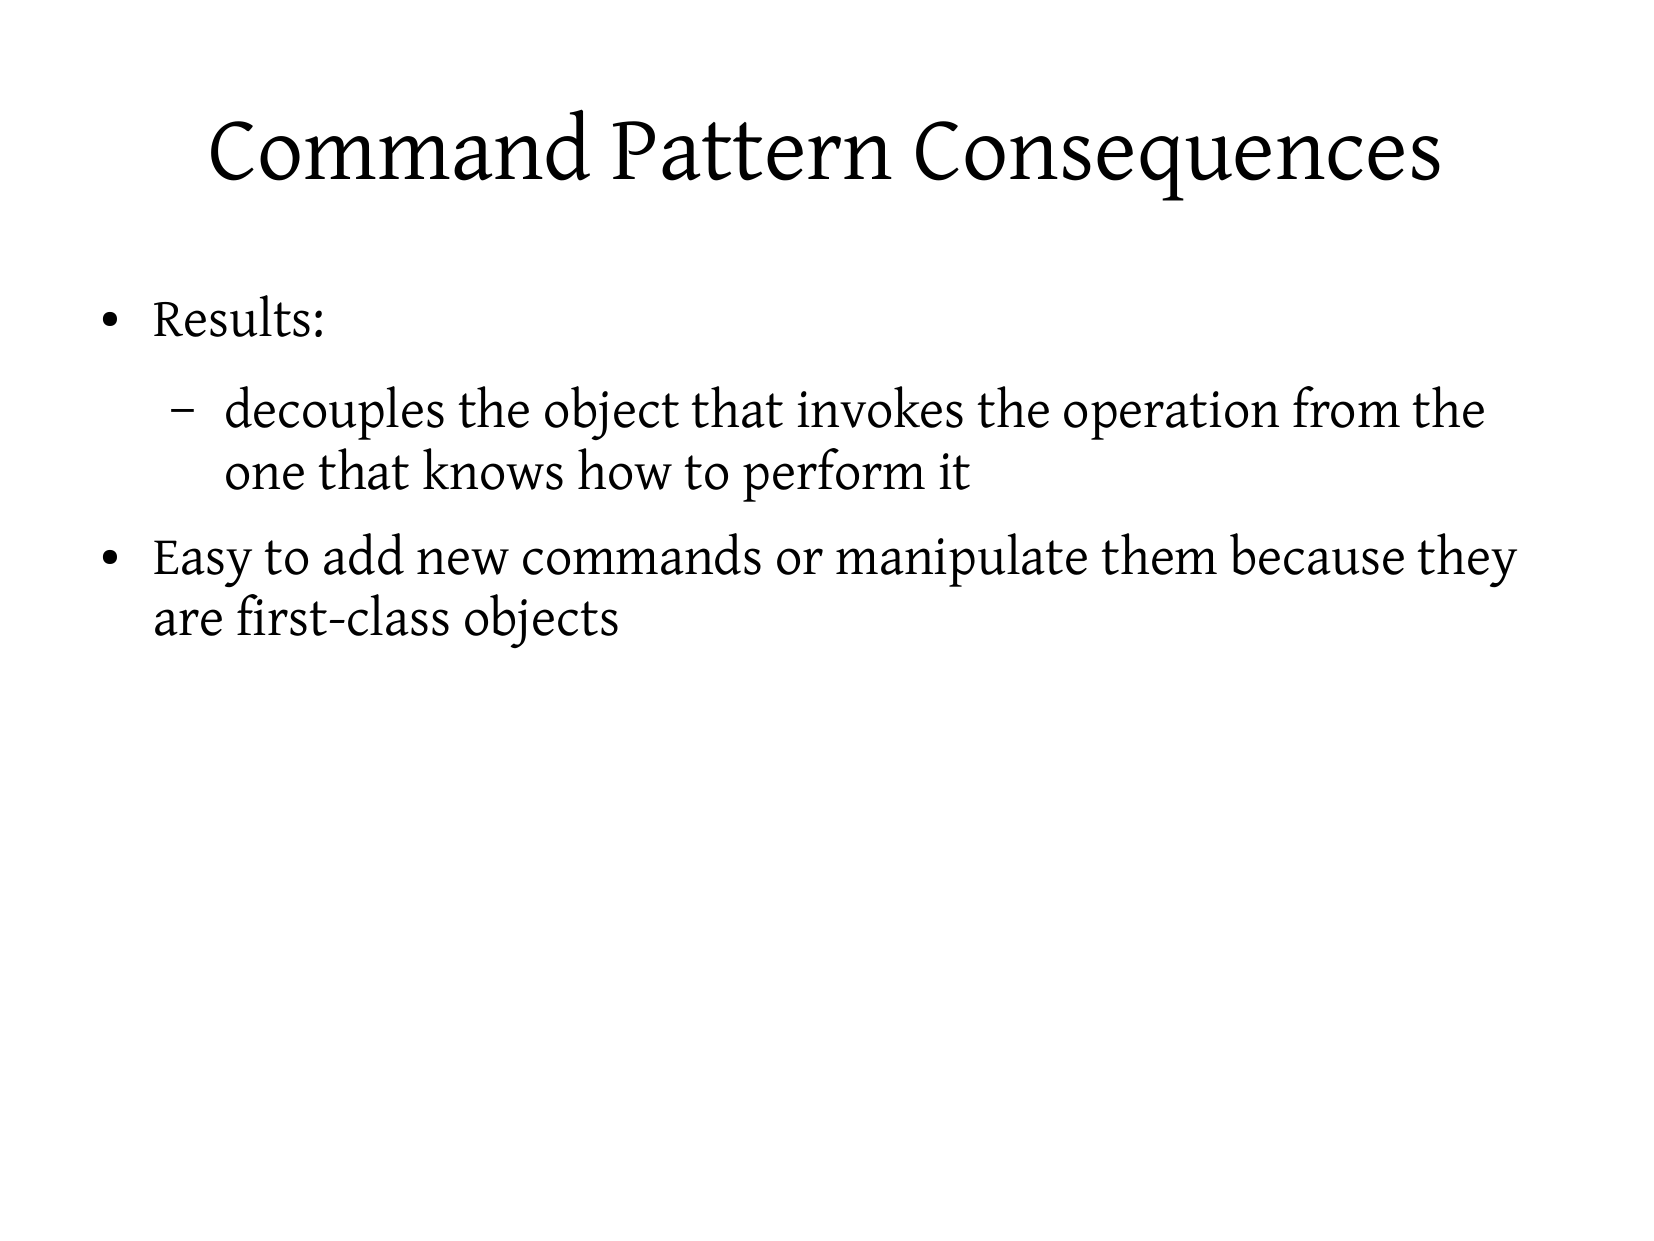

# Command Pattern Consequences
Results:
decouples the object that invokes the operation from the one that knows how to perform it
Easy to add new commands or manipulate them because they are first-class objects